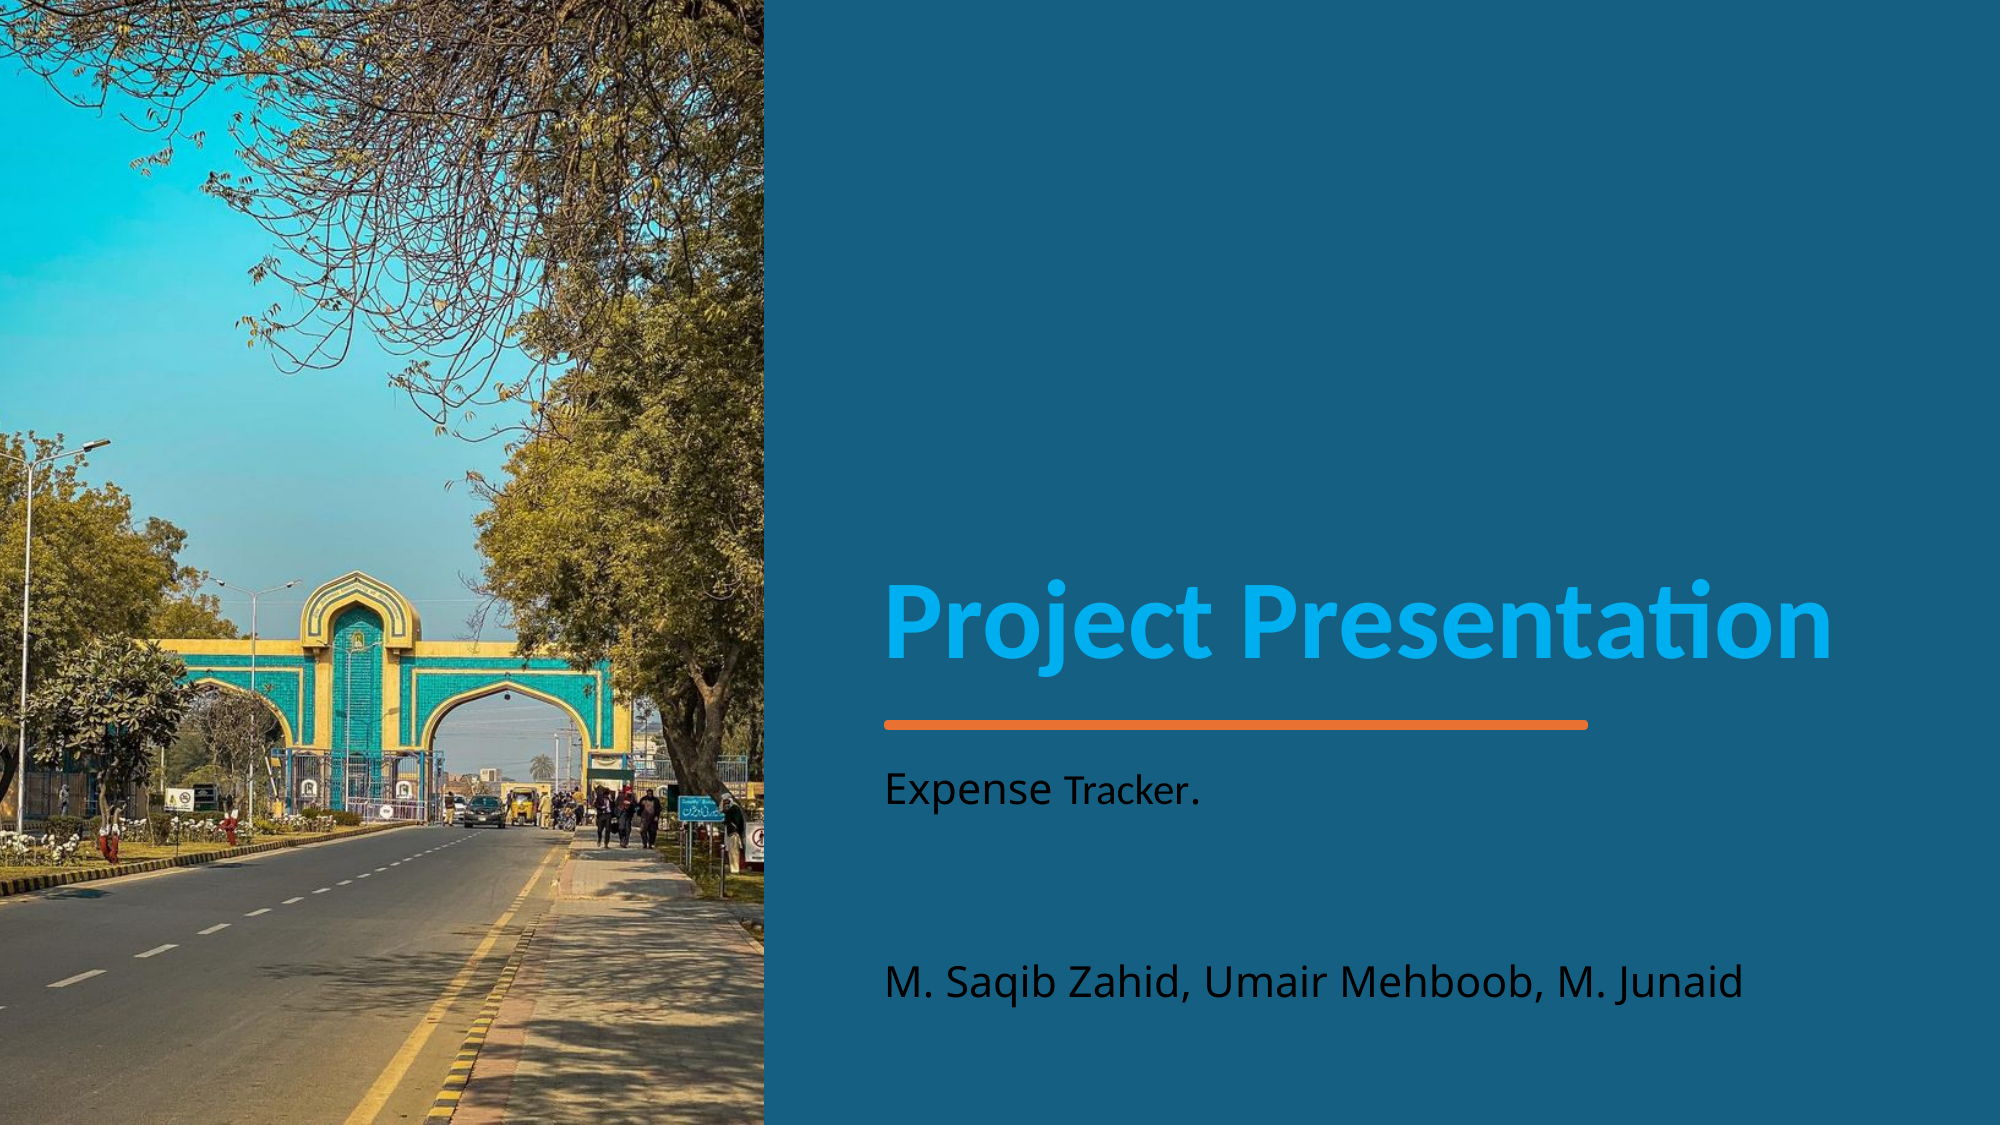

# Project Presentation
Expense Tracker.
M. Saqib Zahid, Umair Mehboob, M. Junaid